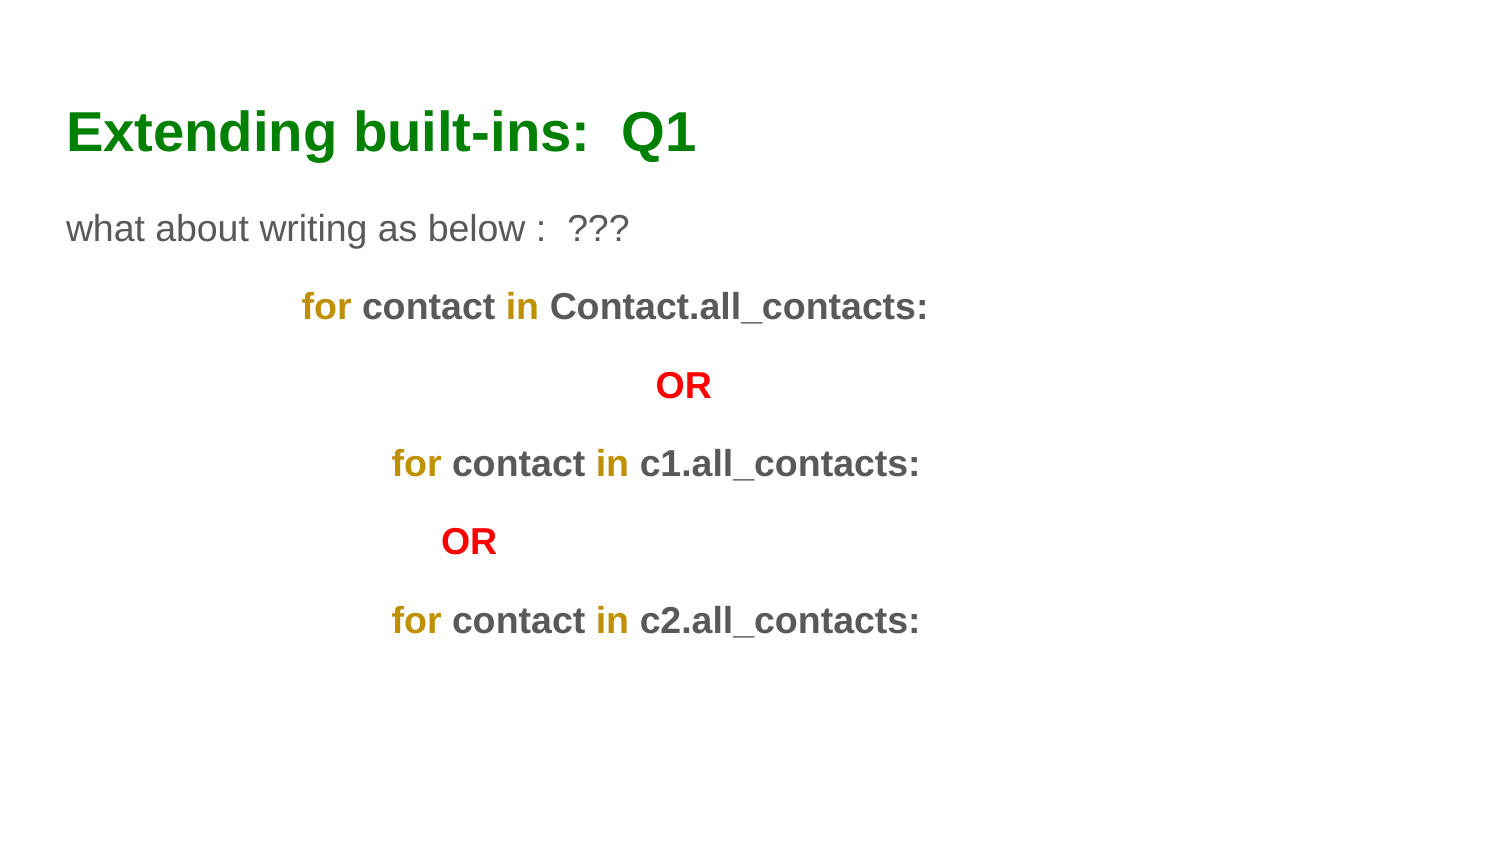

# Extending built-ins: Q1
what about writing as below : ???
	 		 for contact in Contact.all_contacts:
 OR
 for contact in c1.all_contacts:
					OR
 for contact in c2.all_contacts: